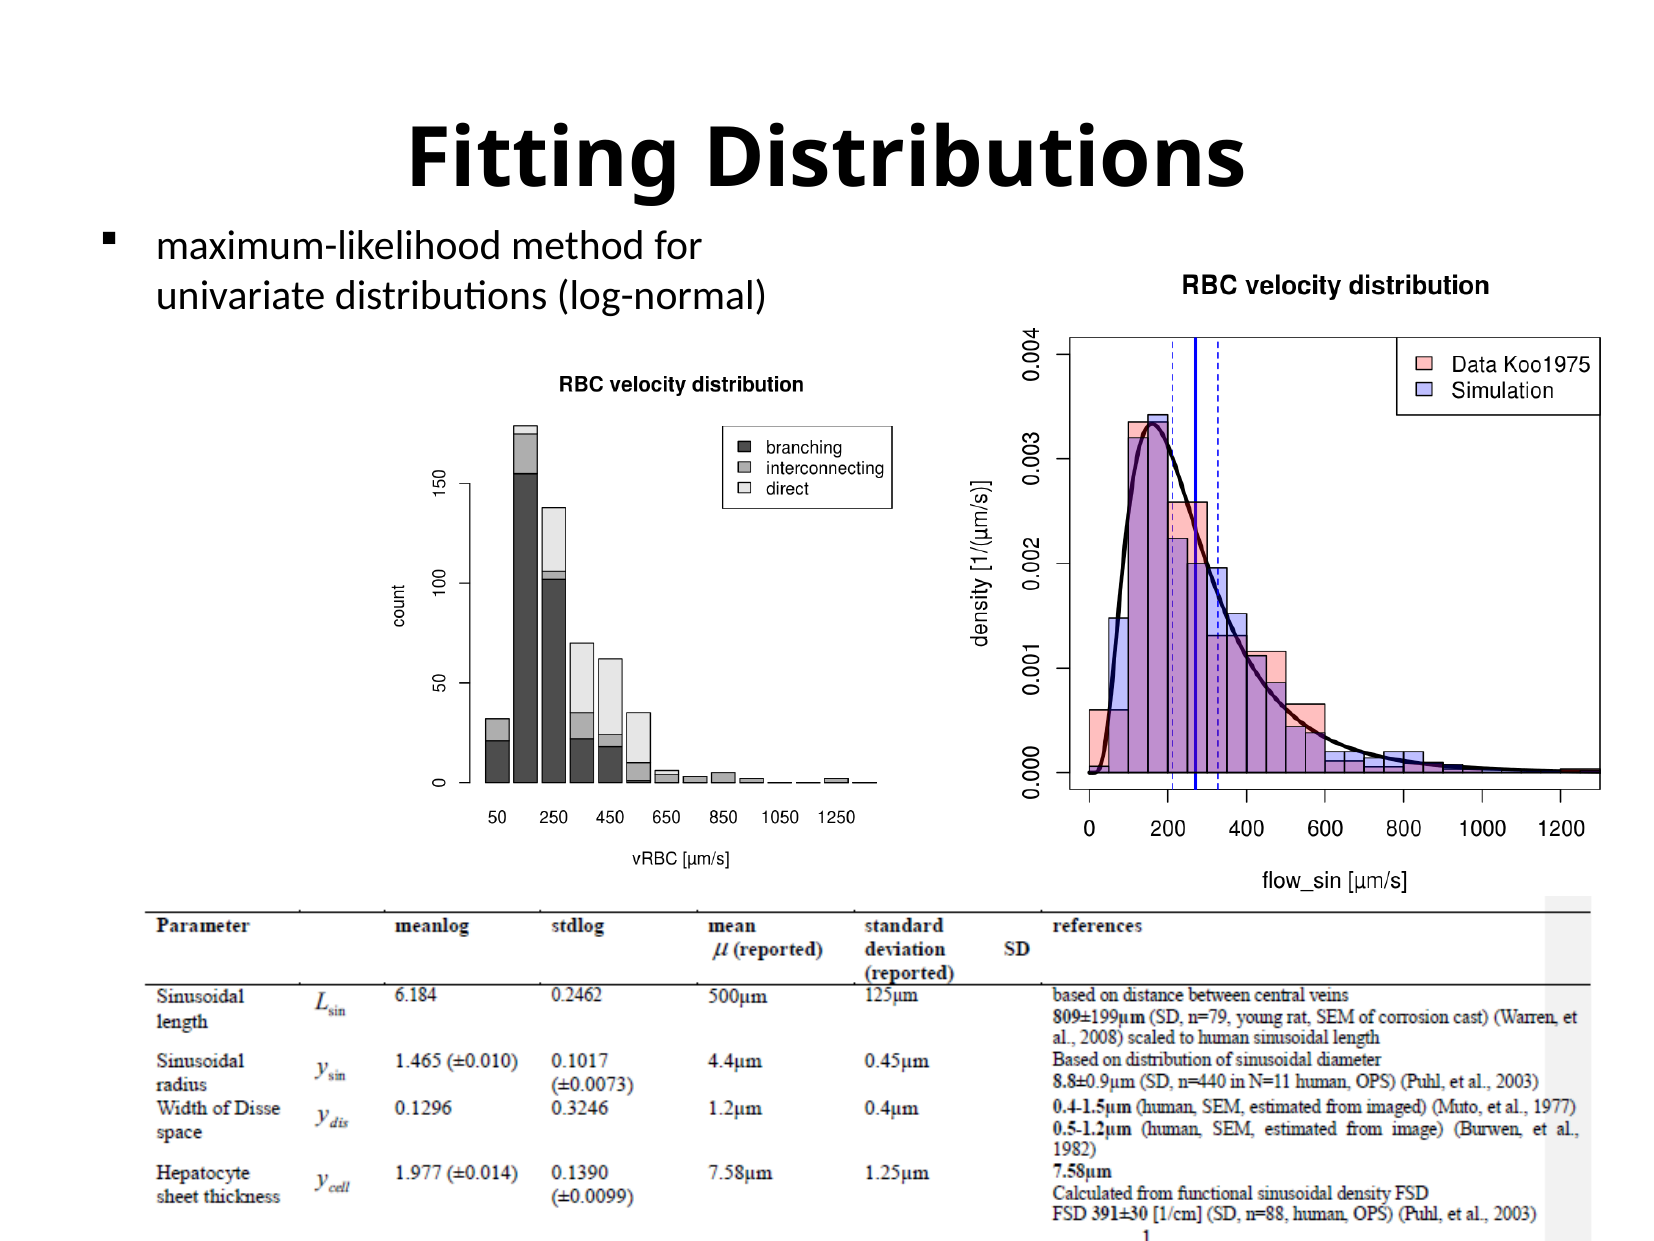

# Fitting Distributions
maximum-likelihood method for univariate distributions (log-normal)